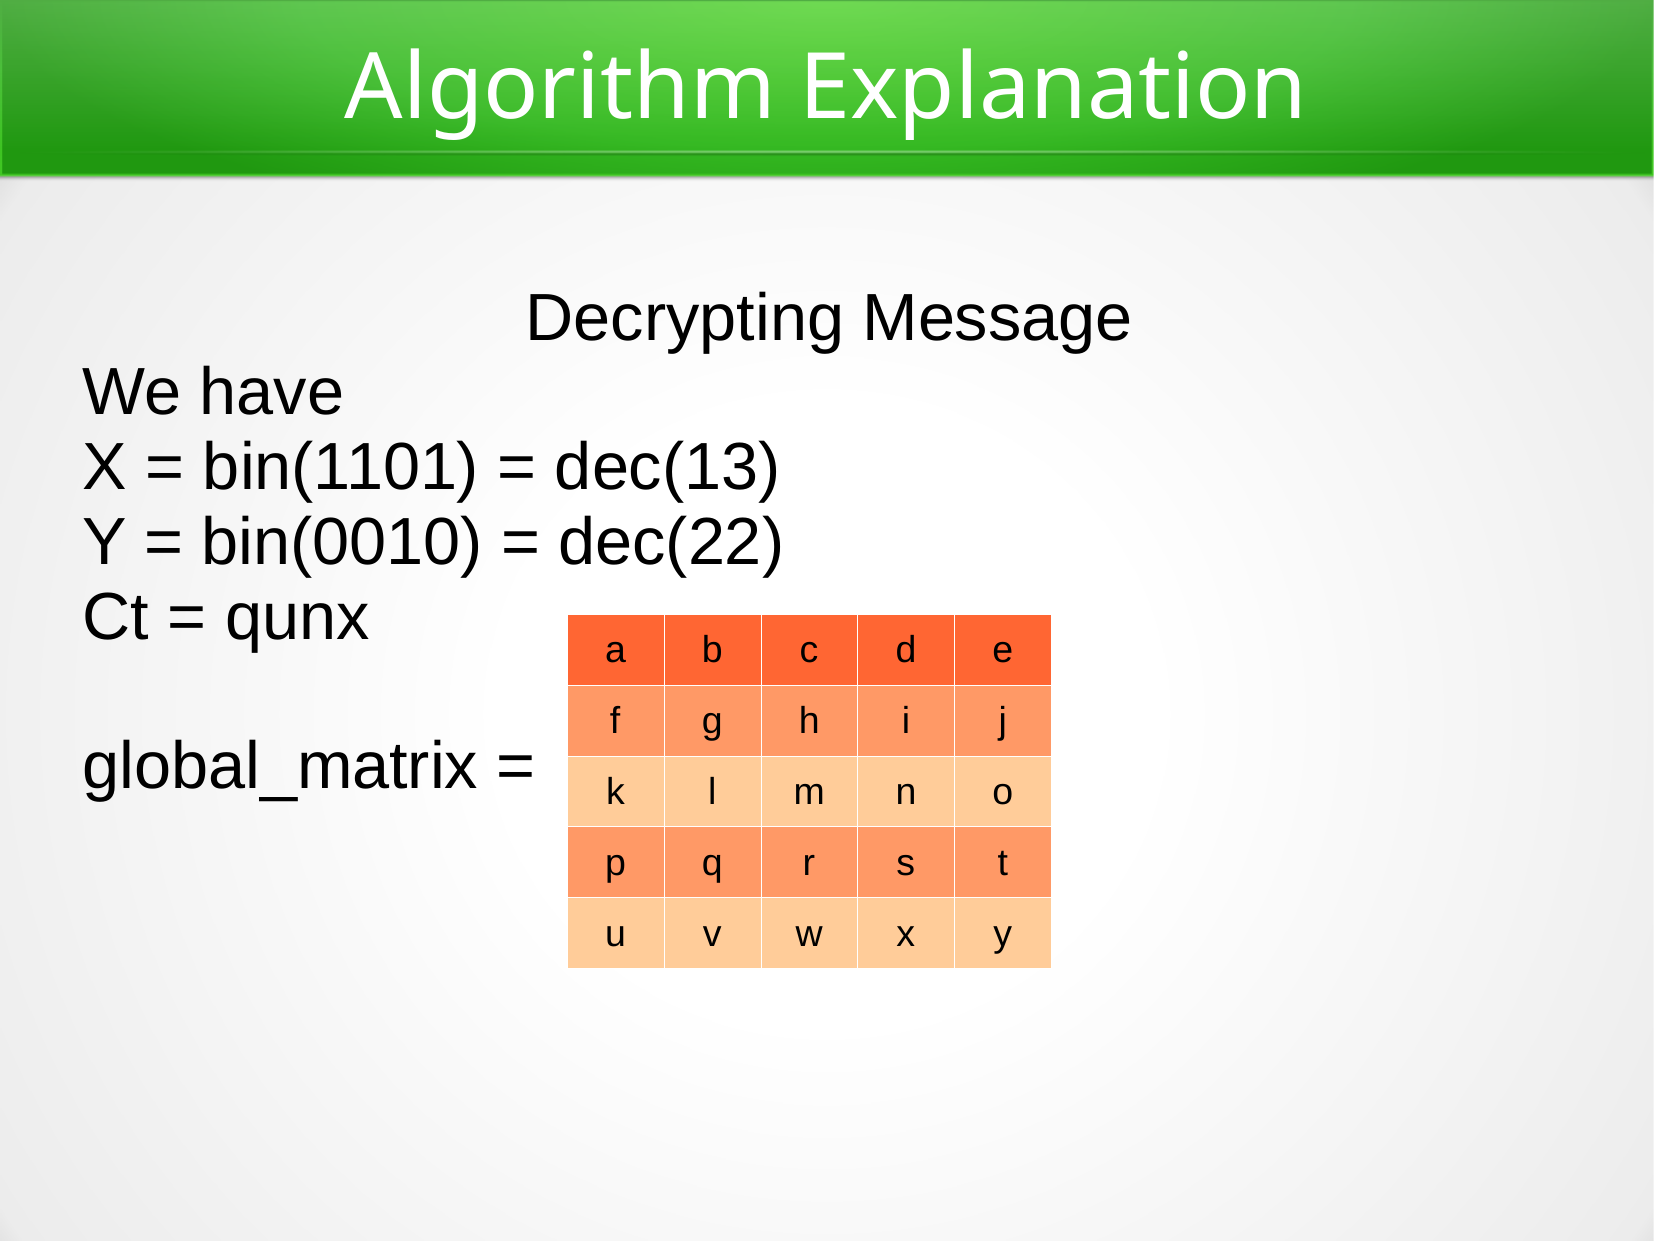

# Algorithm Explanation
						Decrypting Message
We have
X = bin(1101) = dec(13)
Y = bin(0010) = dec(22)
Ct = qunx
global_matrix =
| a | b | c | d | e |
| --- | --- | --- | --- | --- |
| f | g | h | i | j |
| k | l | m | n | o |
| p | q | r | s | t |
| u | v | w | x | y |